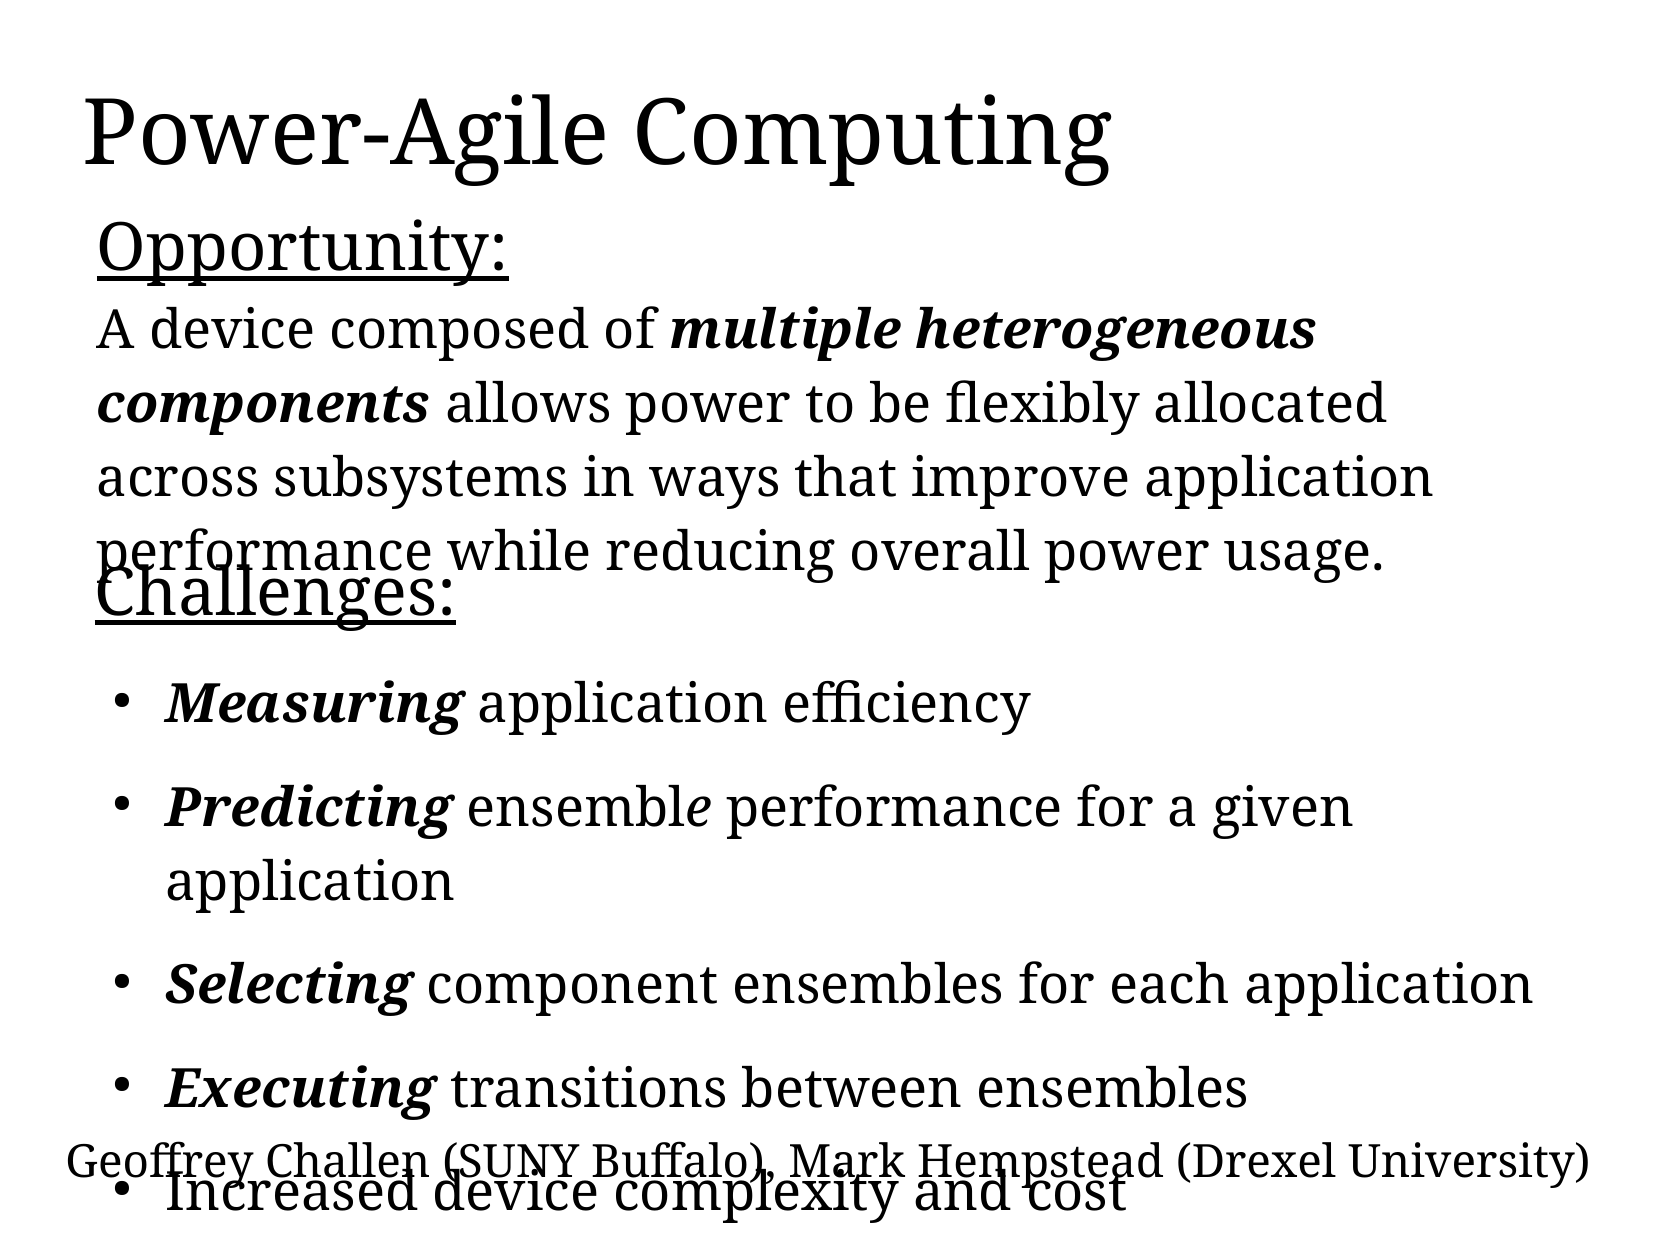

# Power-Agile Computing
Opportunity:
A device composed of multiple heterogeneous components allows power to be flexibly allocated across subsystems in ways that improve application performance while reducing overall power usage.
Challenges:
Measuring application efficiency
Predicting ensemble performance for a given application
Selecting component ensembles for each application
Executing transitions between ensembles
Increased device complexity and cost
Geoffrey Challen (SUNY Buffalo), Mark Hempstead (Drexel University)